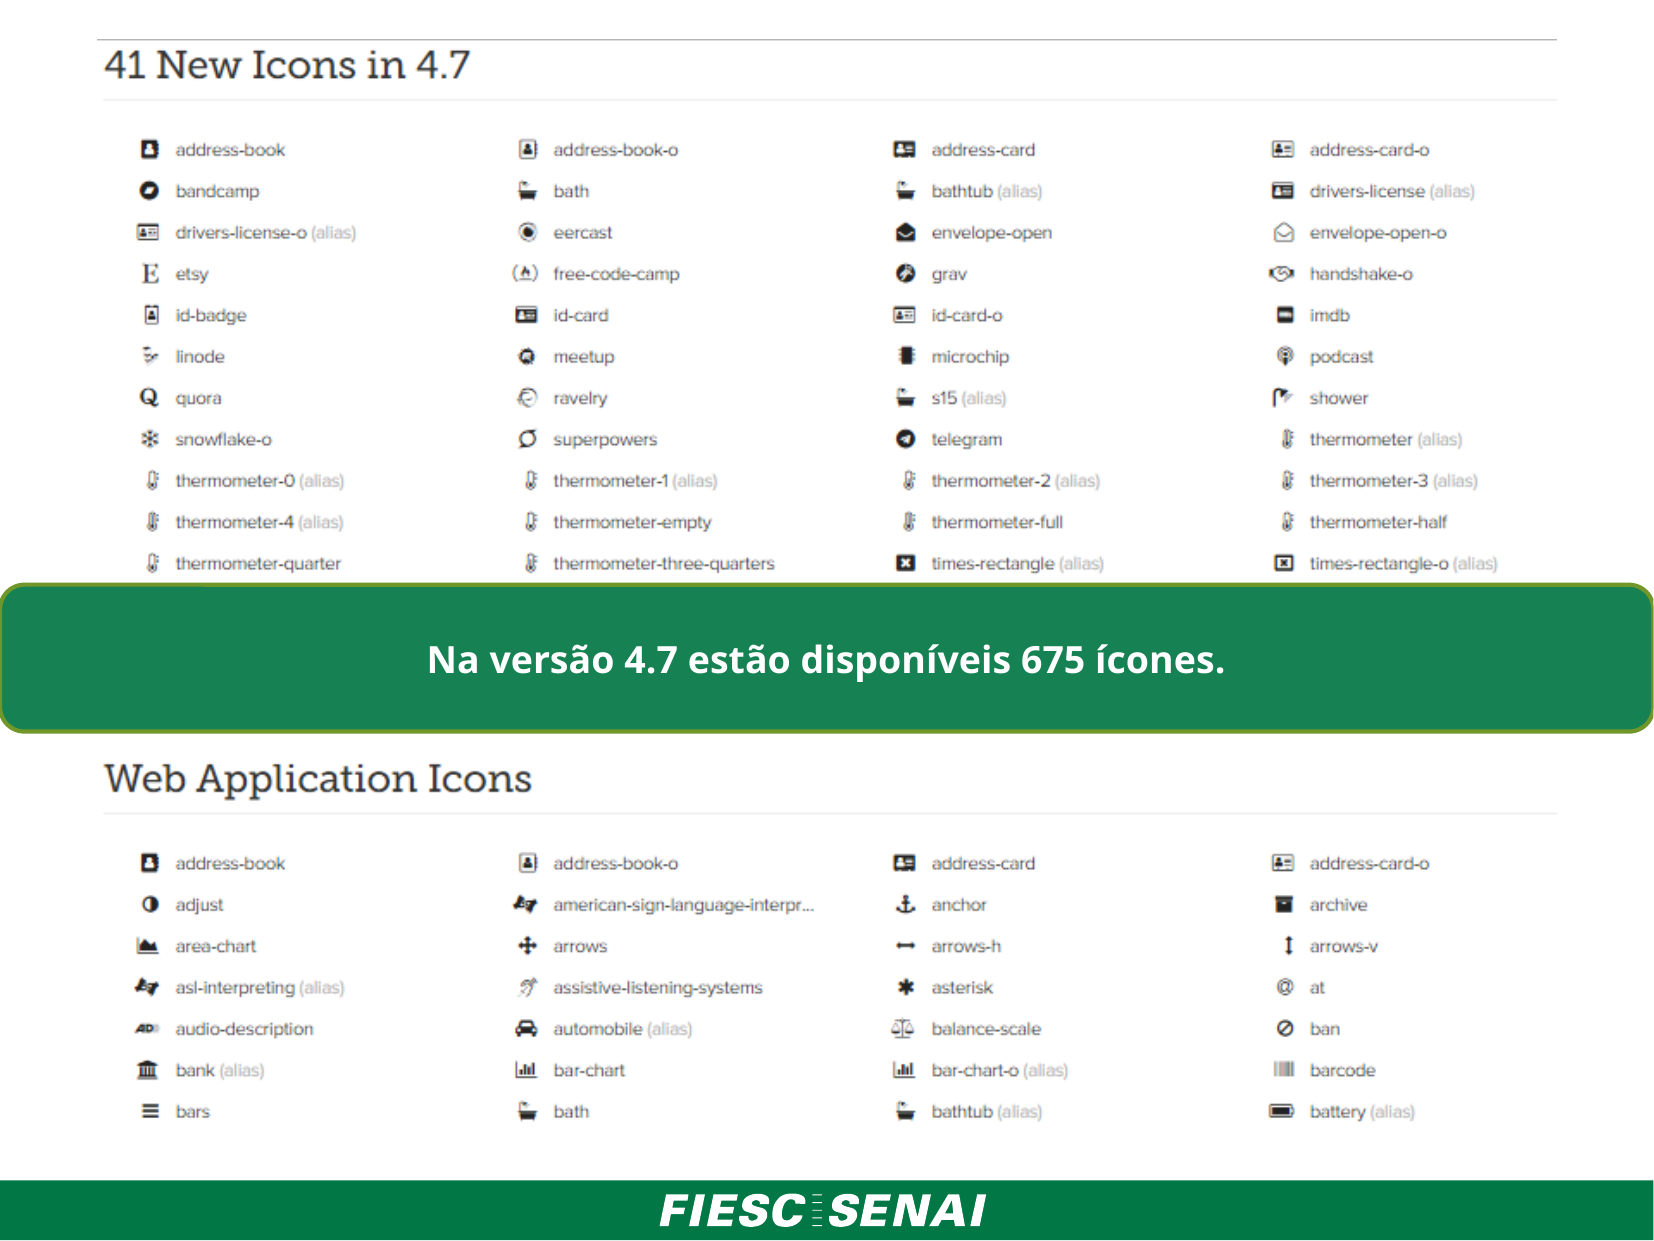

HTML e Font Awesome
Font Awesome
Na versão 4.7 estão disponíveis 675 ícones.